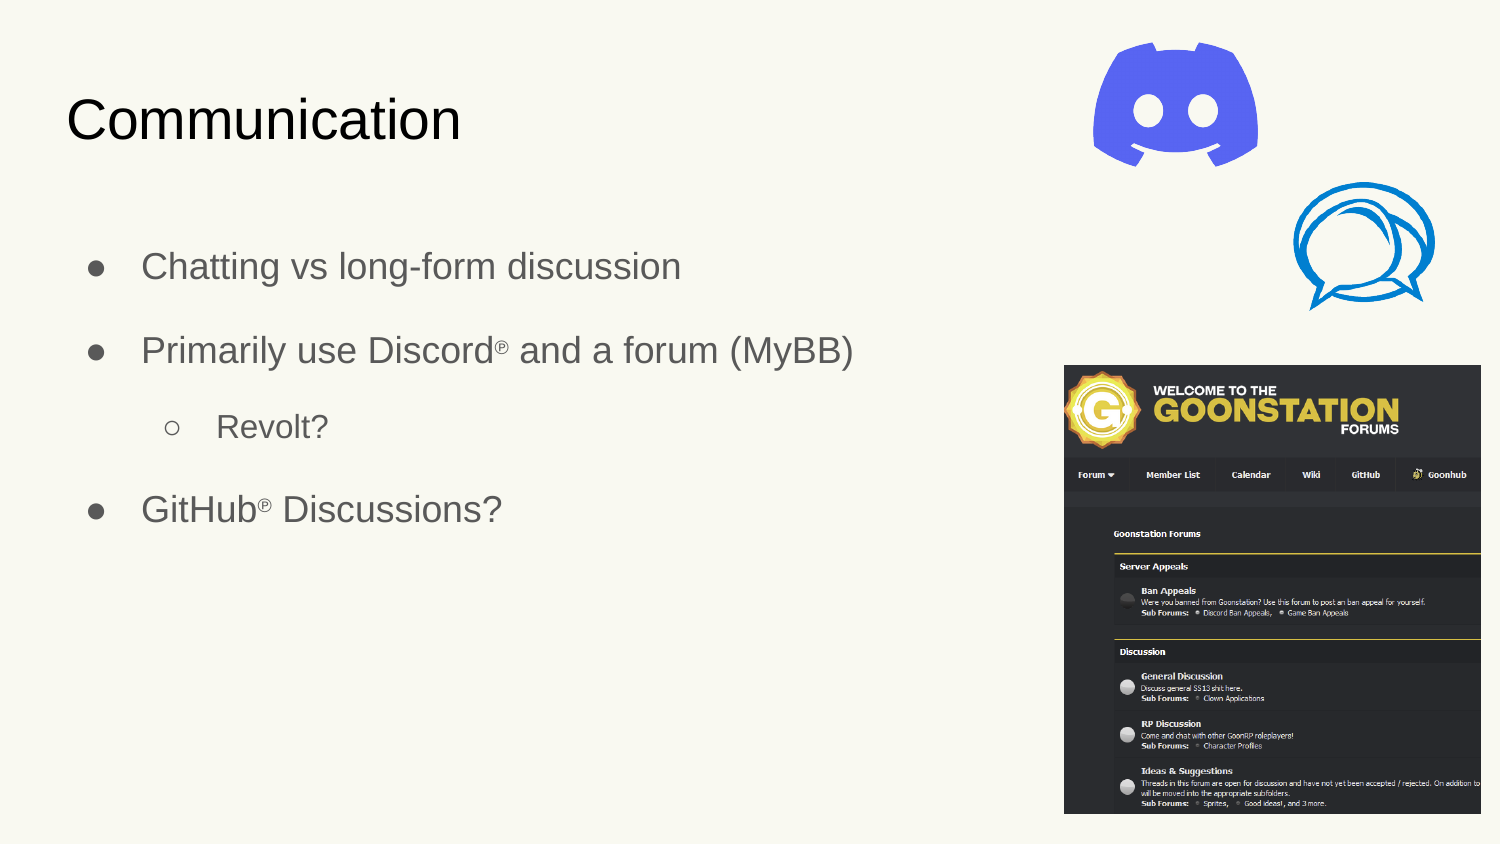

# Communication
Chatting vs long-form discussion
Primarily use Discord℗ and a forum (MyBB)
Revolt?
GitHub℗ Discussions?